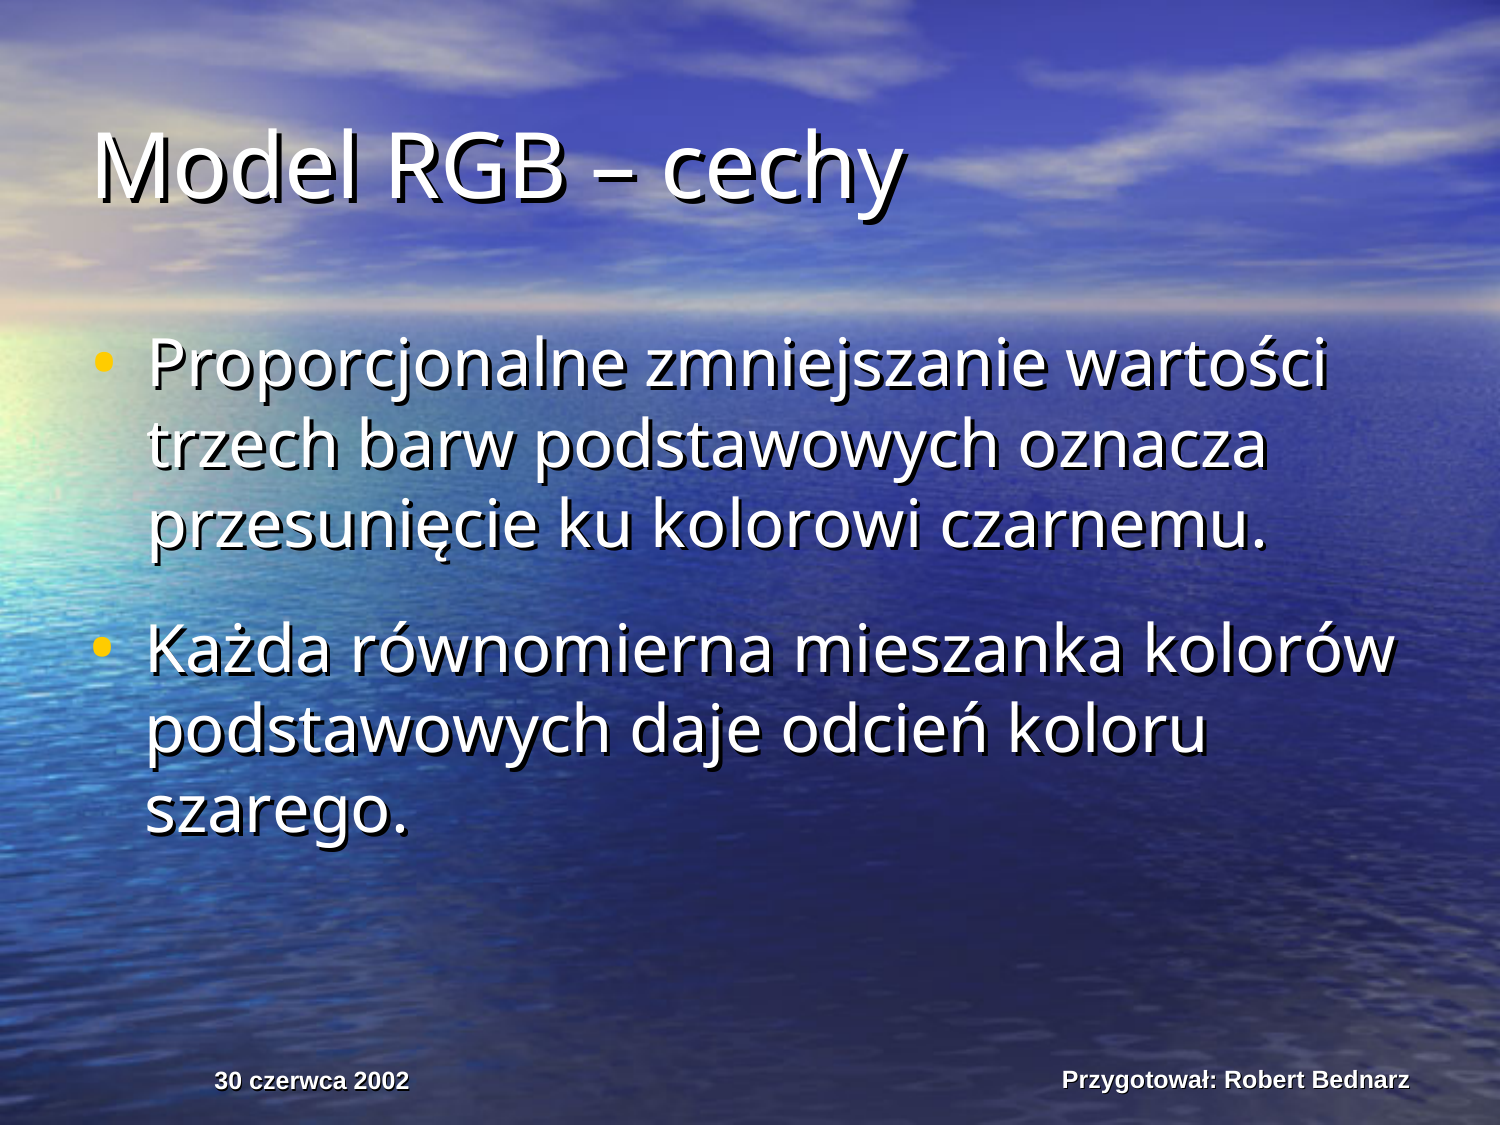

# Model RGB – cechy
Proporcjonalne zmniejszanie wartości trzech barw podstawowych oznacza przesunięcie ku kolorowi czarnemu.
Każda równomierna mieszanka kolorów podstawowych daje odcień koloru szarego.